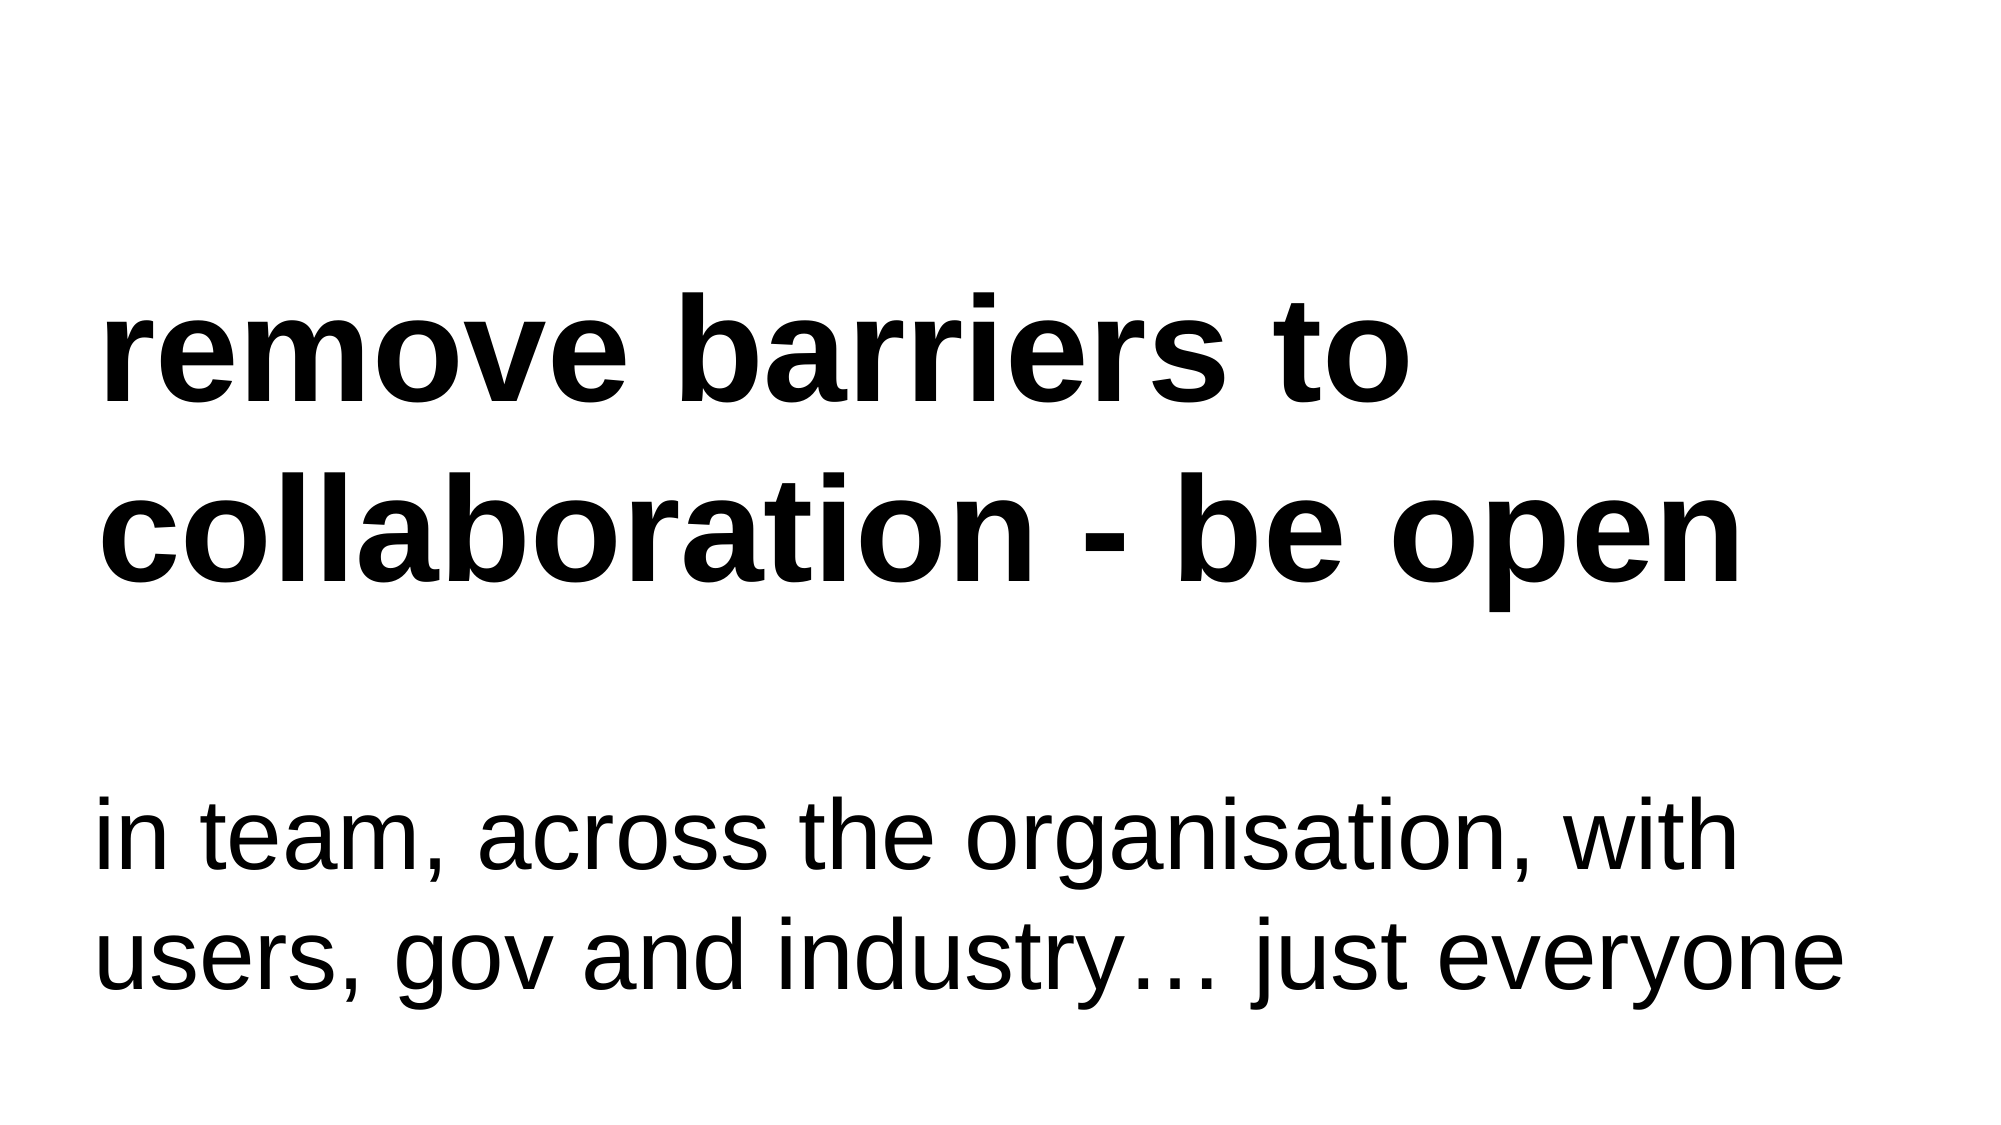

remove barriers to collaboration - be open
in team, across the organisation, with users, gov and industry… just everyone